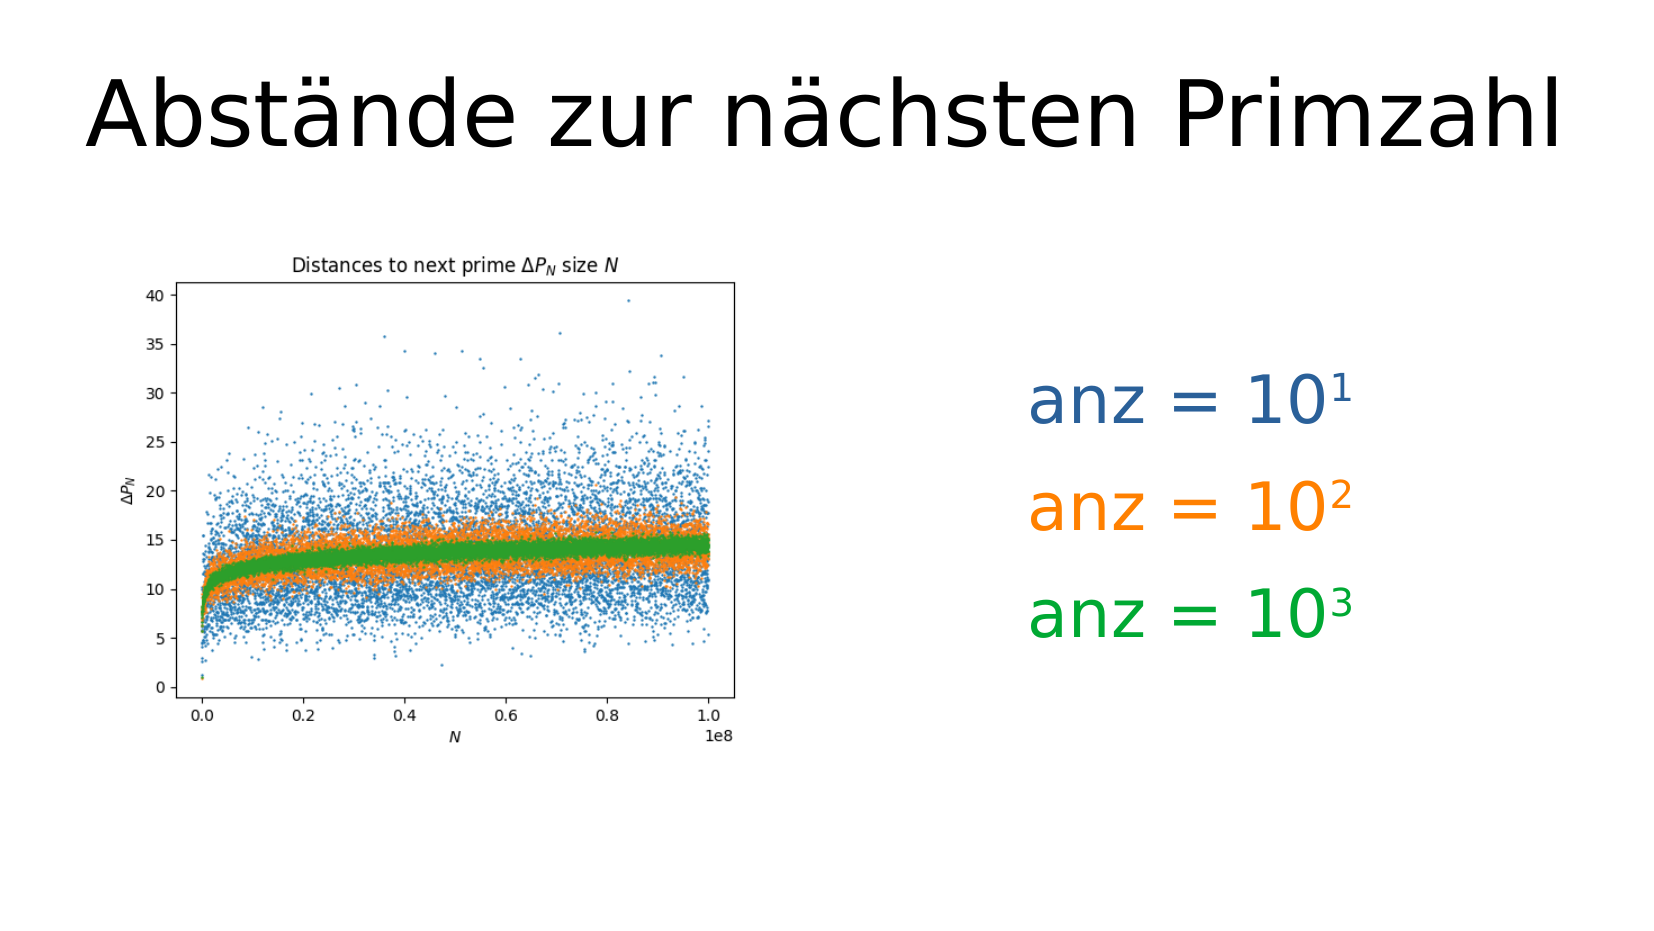

# Abstände zur nächsten Primzahl
anz = 101
anz = 102
anz = 103